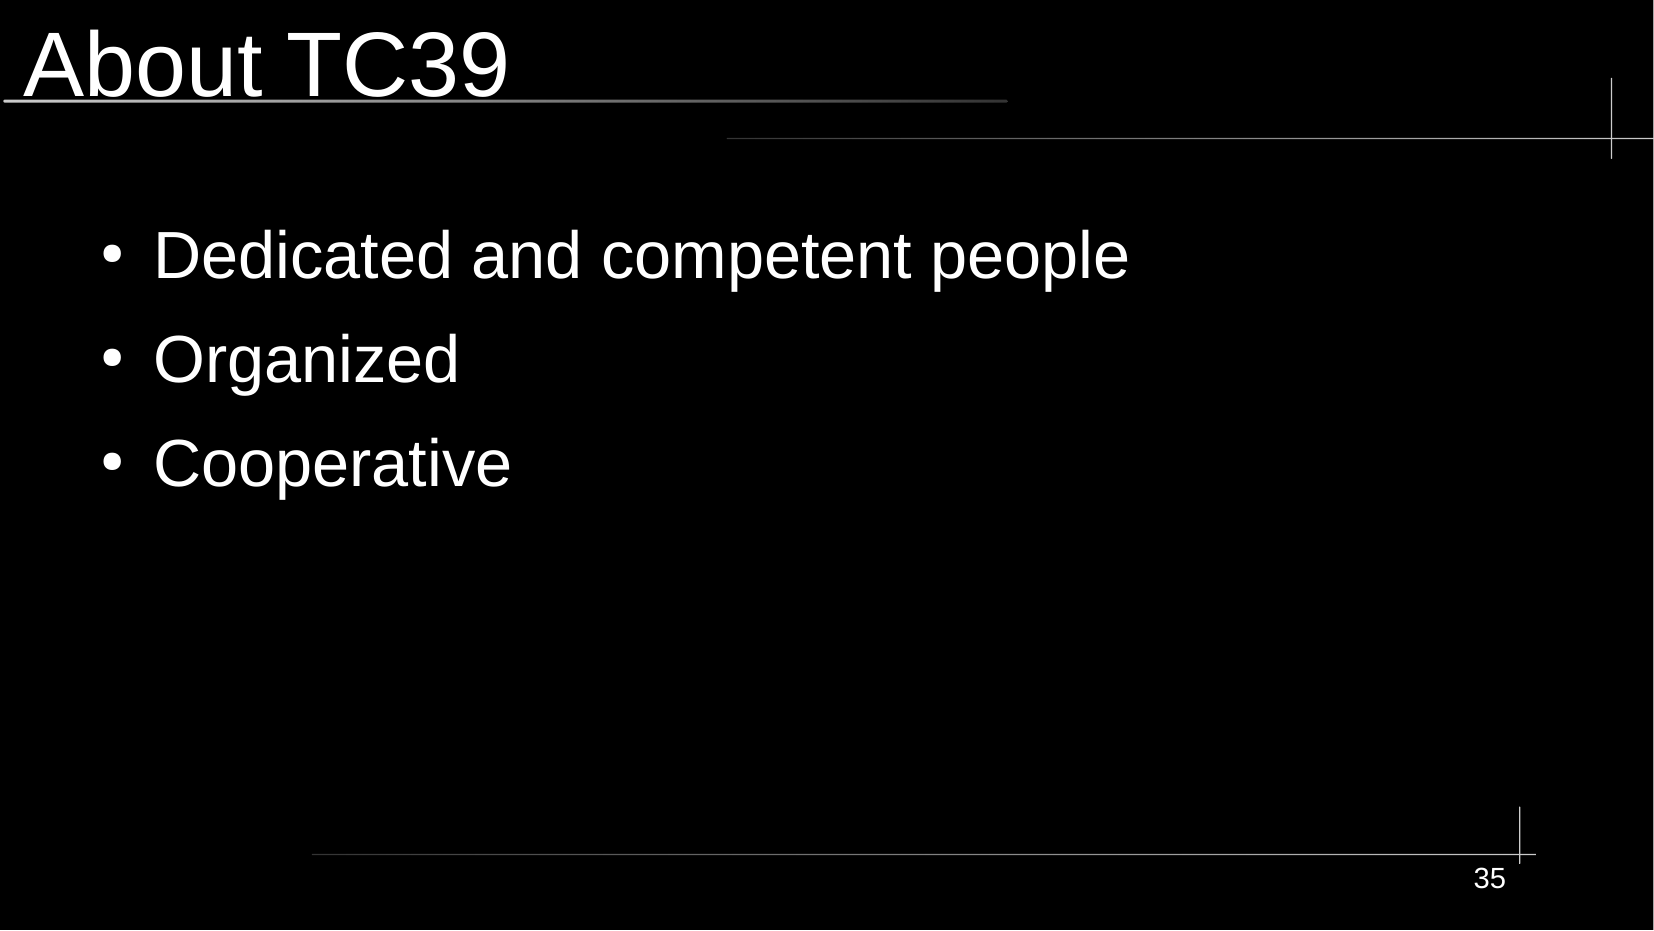

# About TC39
Dedicated and competent people
Organized
Cooperative
35